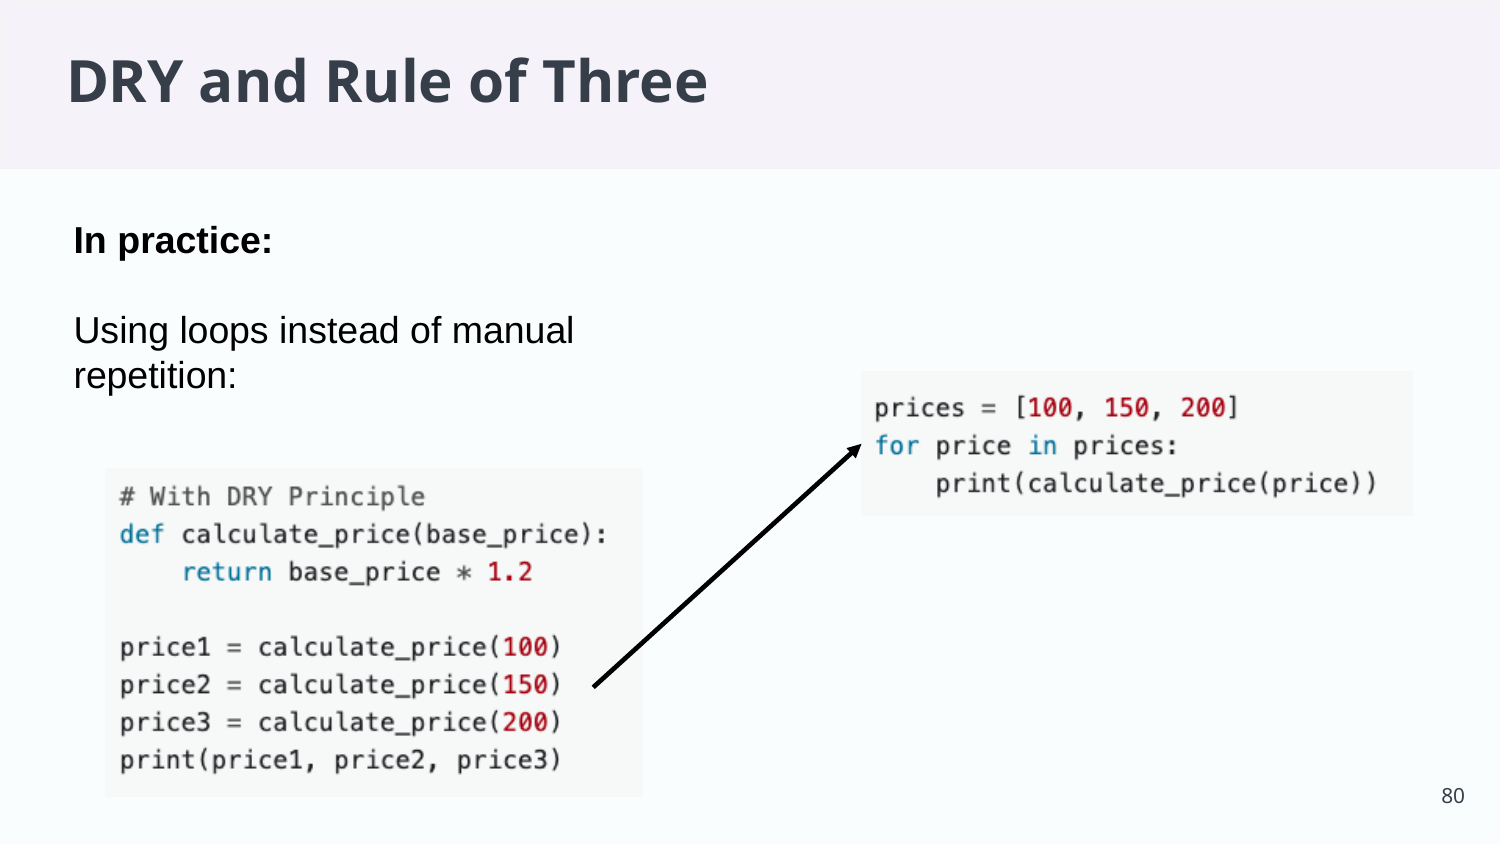

# DRY and Rule of Three
In practice:
Using loops instead of manual repetition: